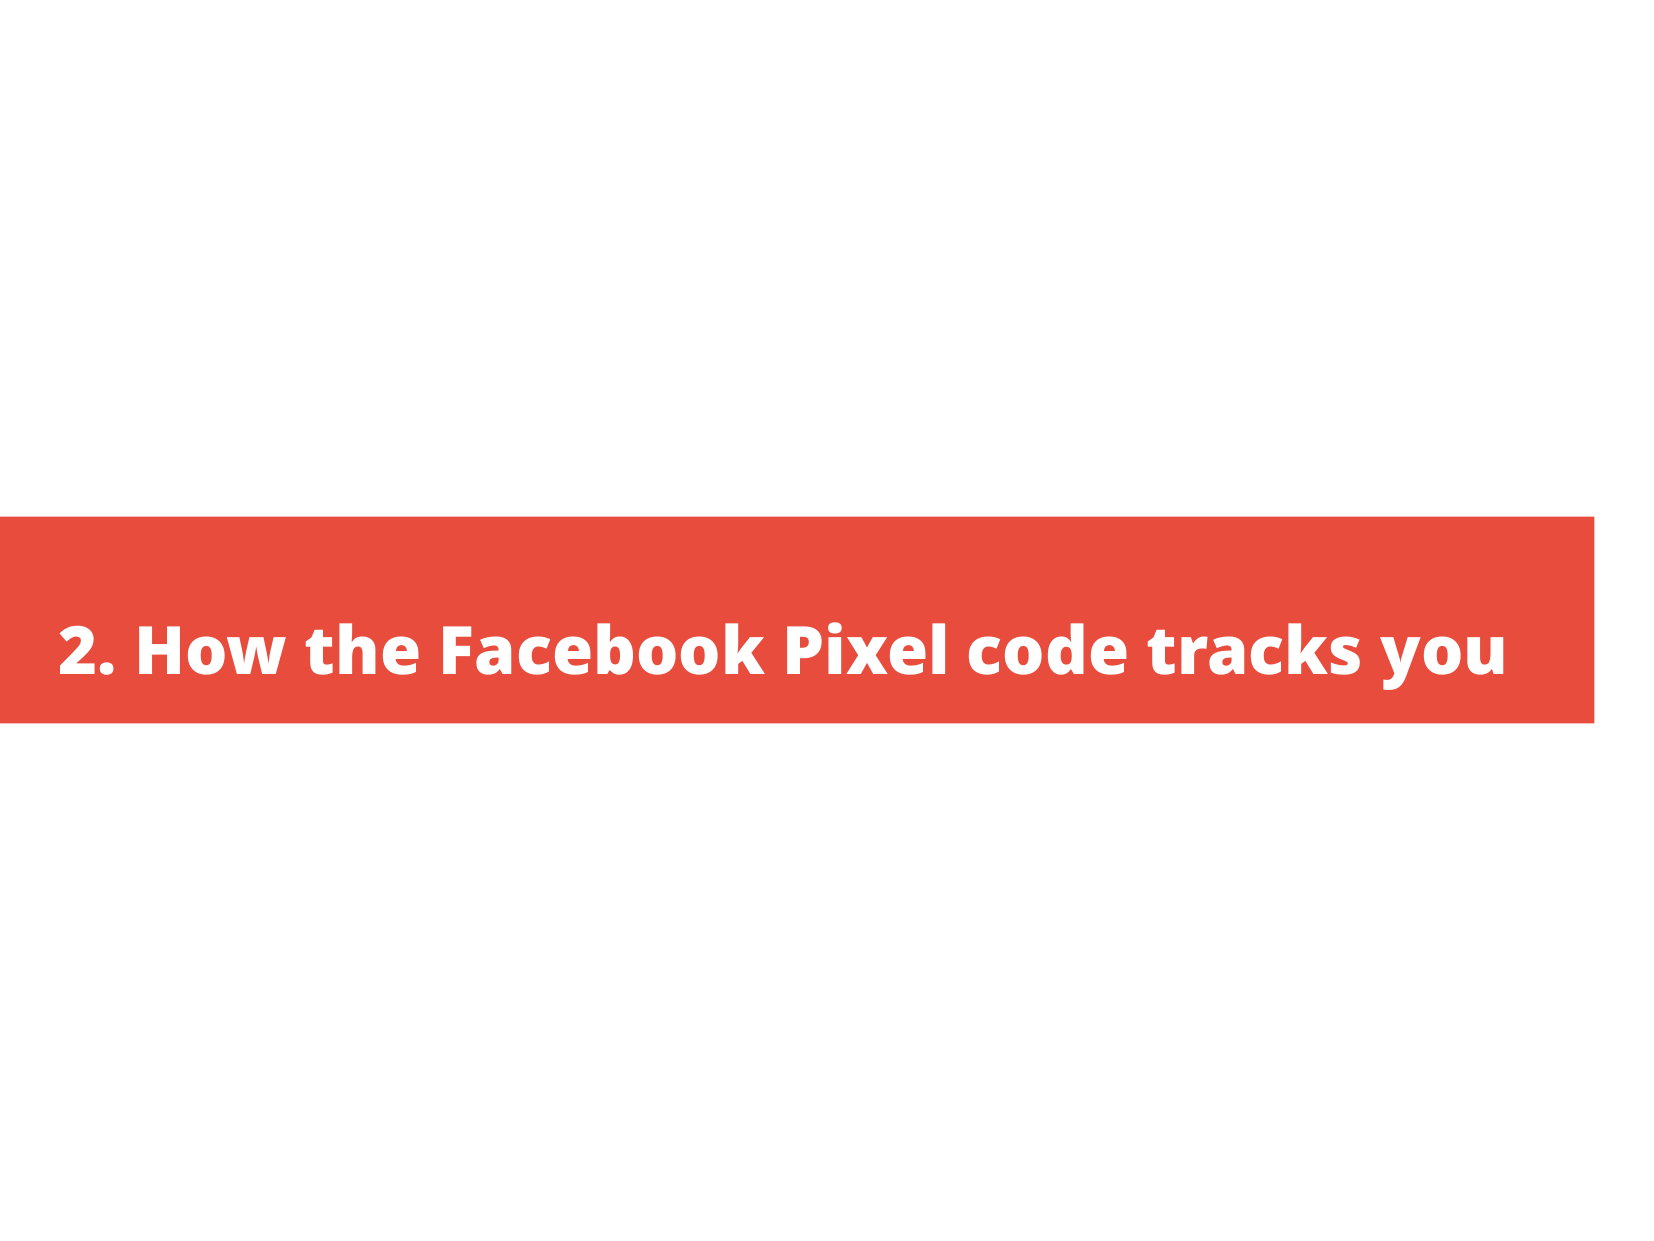

# 2. How the Facebook Pixel code tracks you